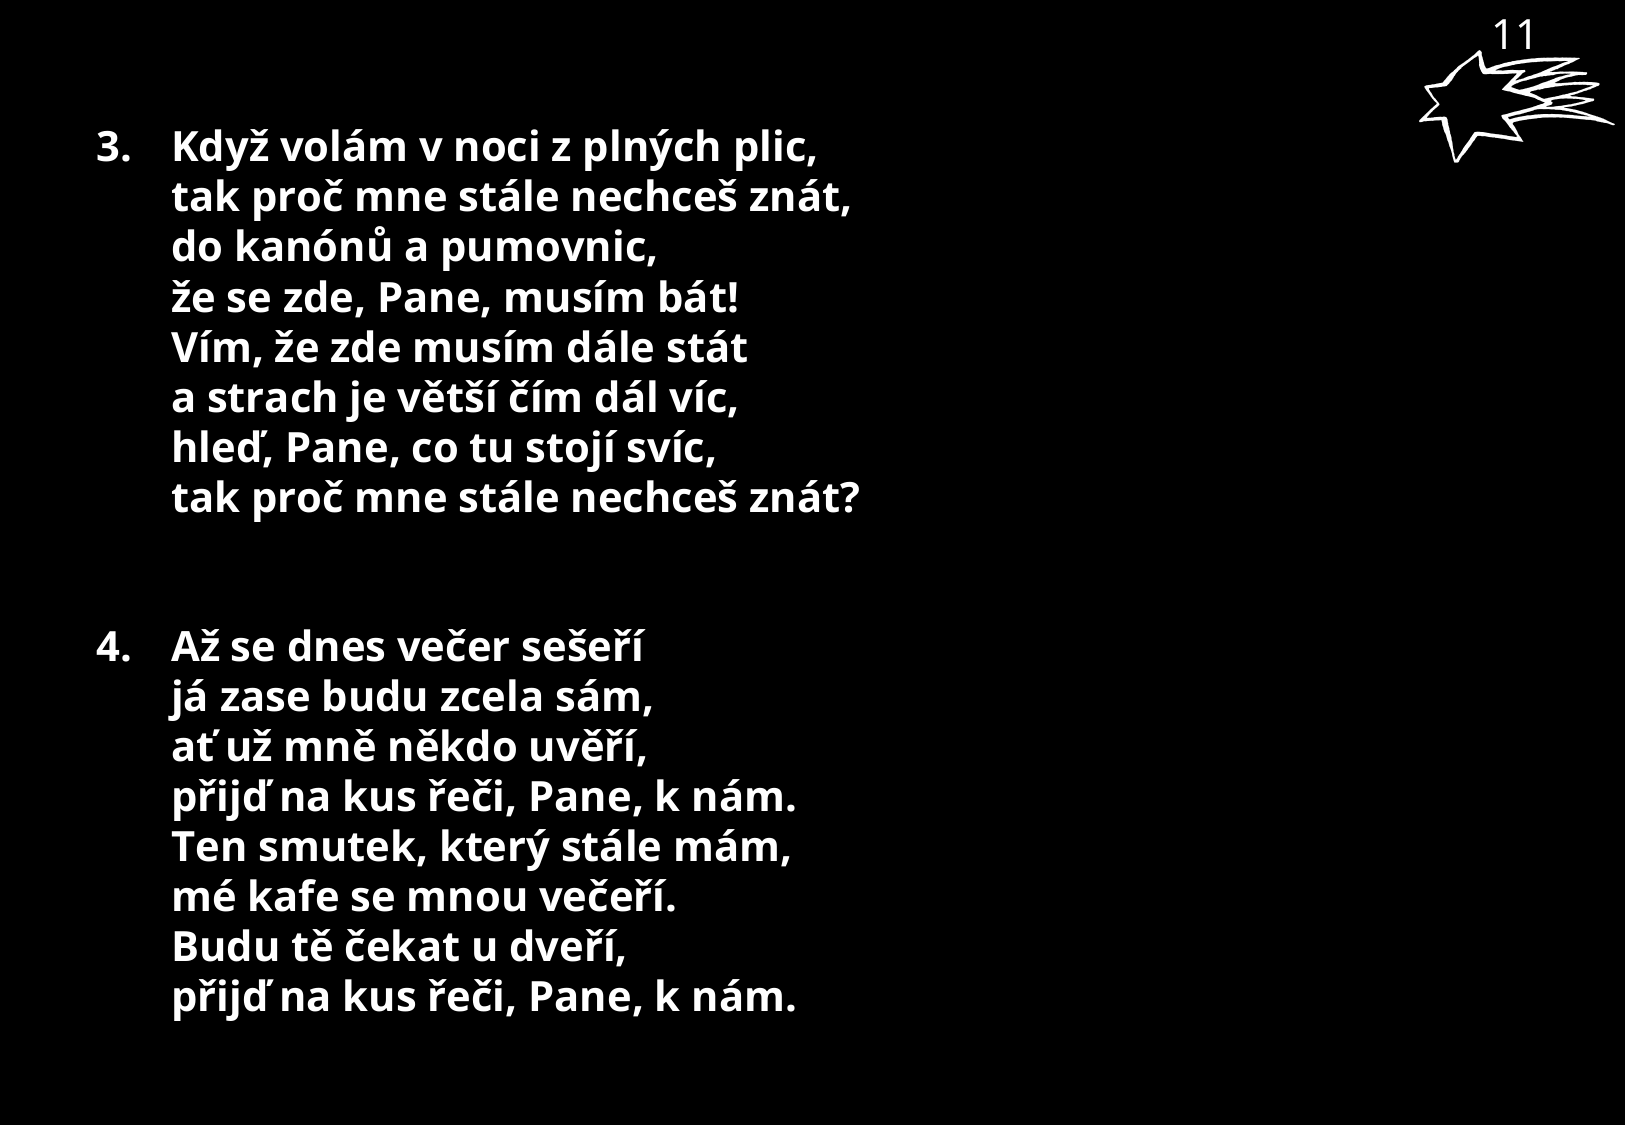

11
# Když volám v noci z plných plic, tak proč mne stále nechceš znát, do kanónů a pumovnic, že se zde, Pane, musím bát! Vím, že zde musím dále stát a strach je větší čím dál víc, hleď, Pane, co tu stojí svíc, tak proč mne stále nechceš znát?
Až se dnes večer sešeří
já zase budu zcela sám,
ať už mně někdo uvěří,
přijď na kus řeči, Pane, k nám.
Ten smutek, který stále mám,
mé kafe se mnou večeří.
Budu tě čekat u dveří,
přijď na kus řeči, Pane, k nám.